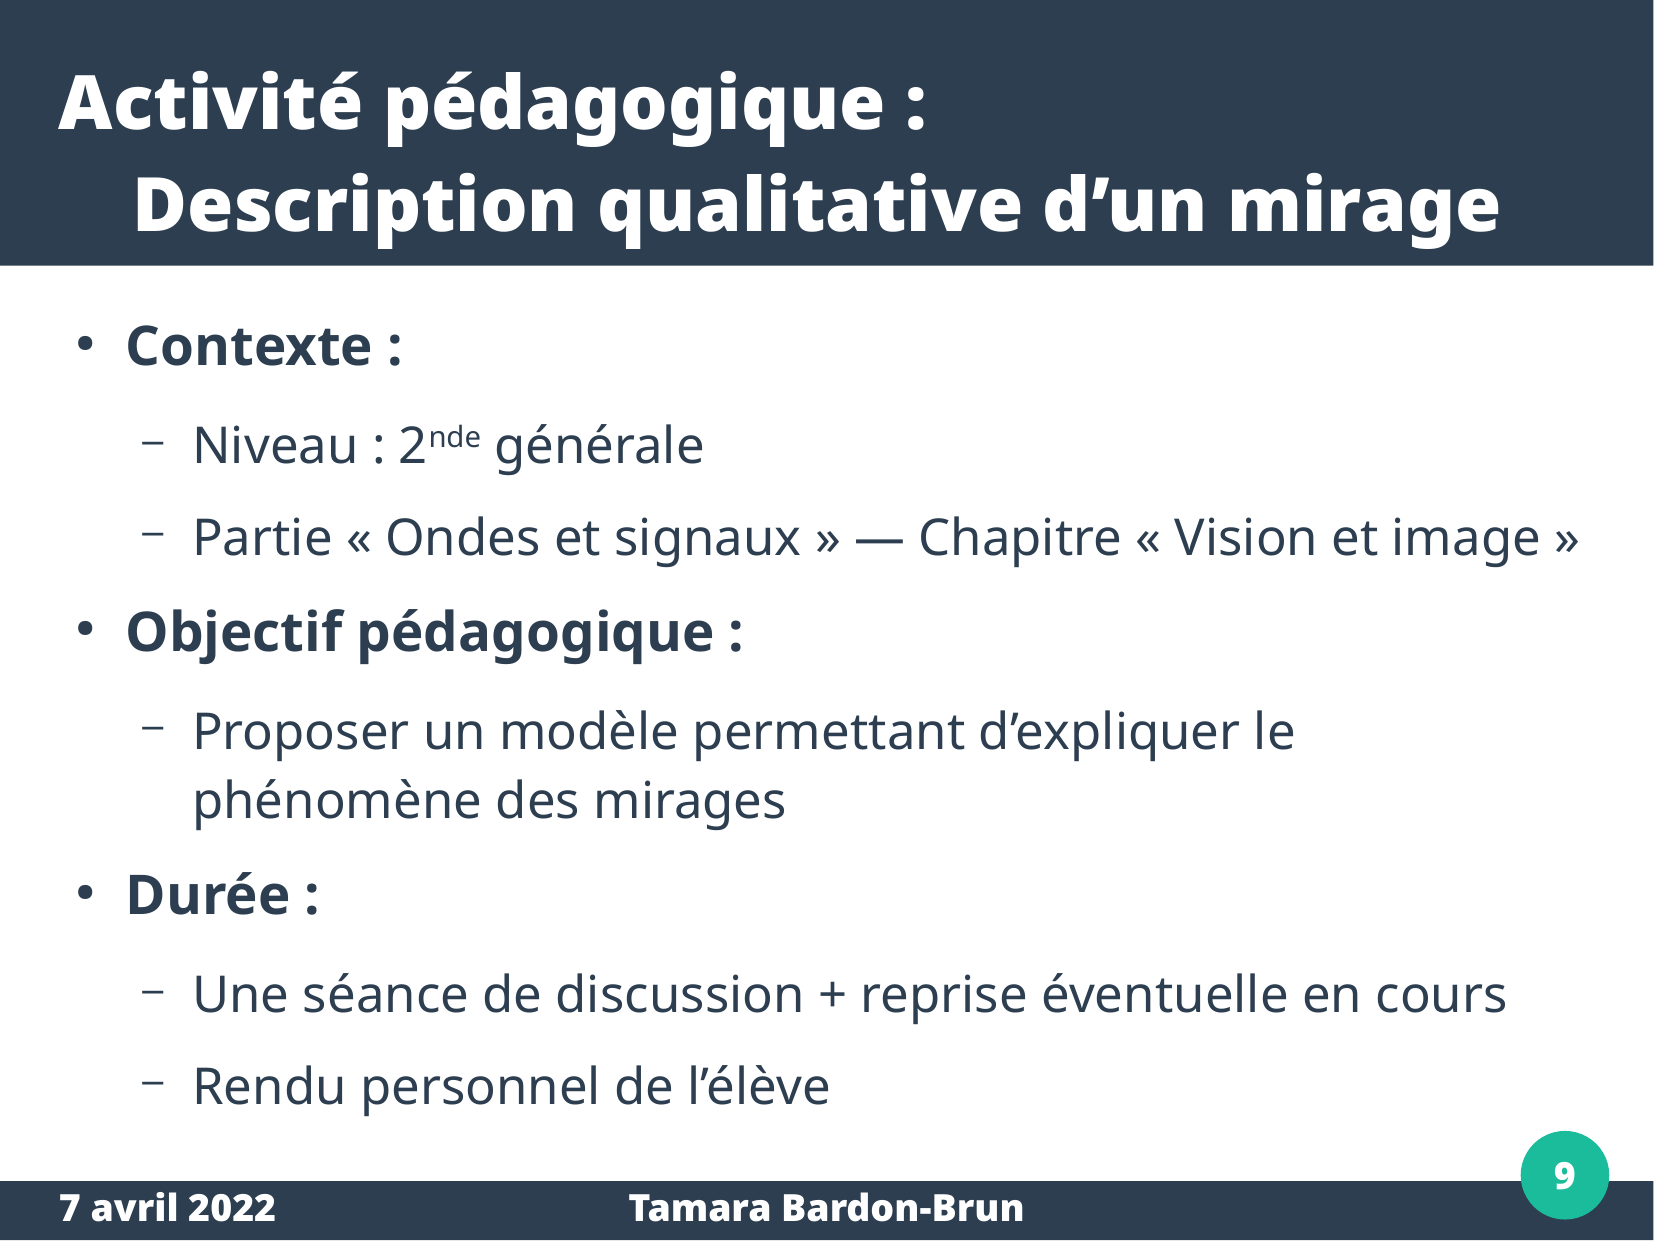

# Activité pédagogique : Description qualitative d’un mirage
Contexte :
Niveau : 2nde générale
Partie « Ondes et signaux » — Chapitre « Vision et image »
Objectif pédagogique :
Proposer un modèle permettant d’expliquer le phénomène des mirages
Durée :
Une séance de discussion + reprise éventuelle en cours
Rendu personnel de l’élève
9
7 avril 2022
Tamara Bardon-Brun